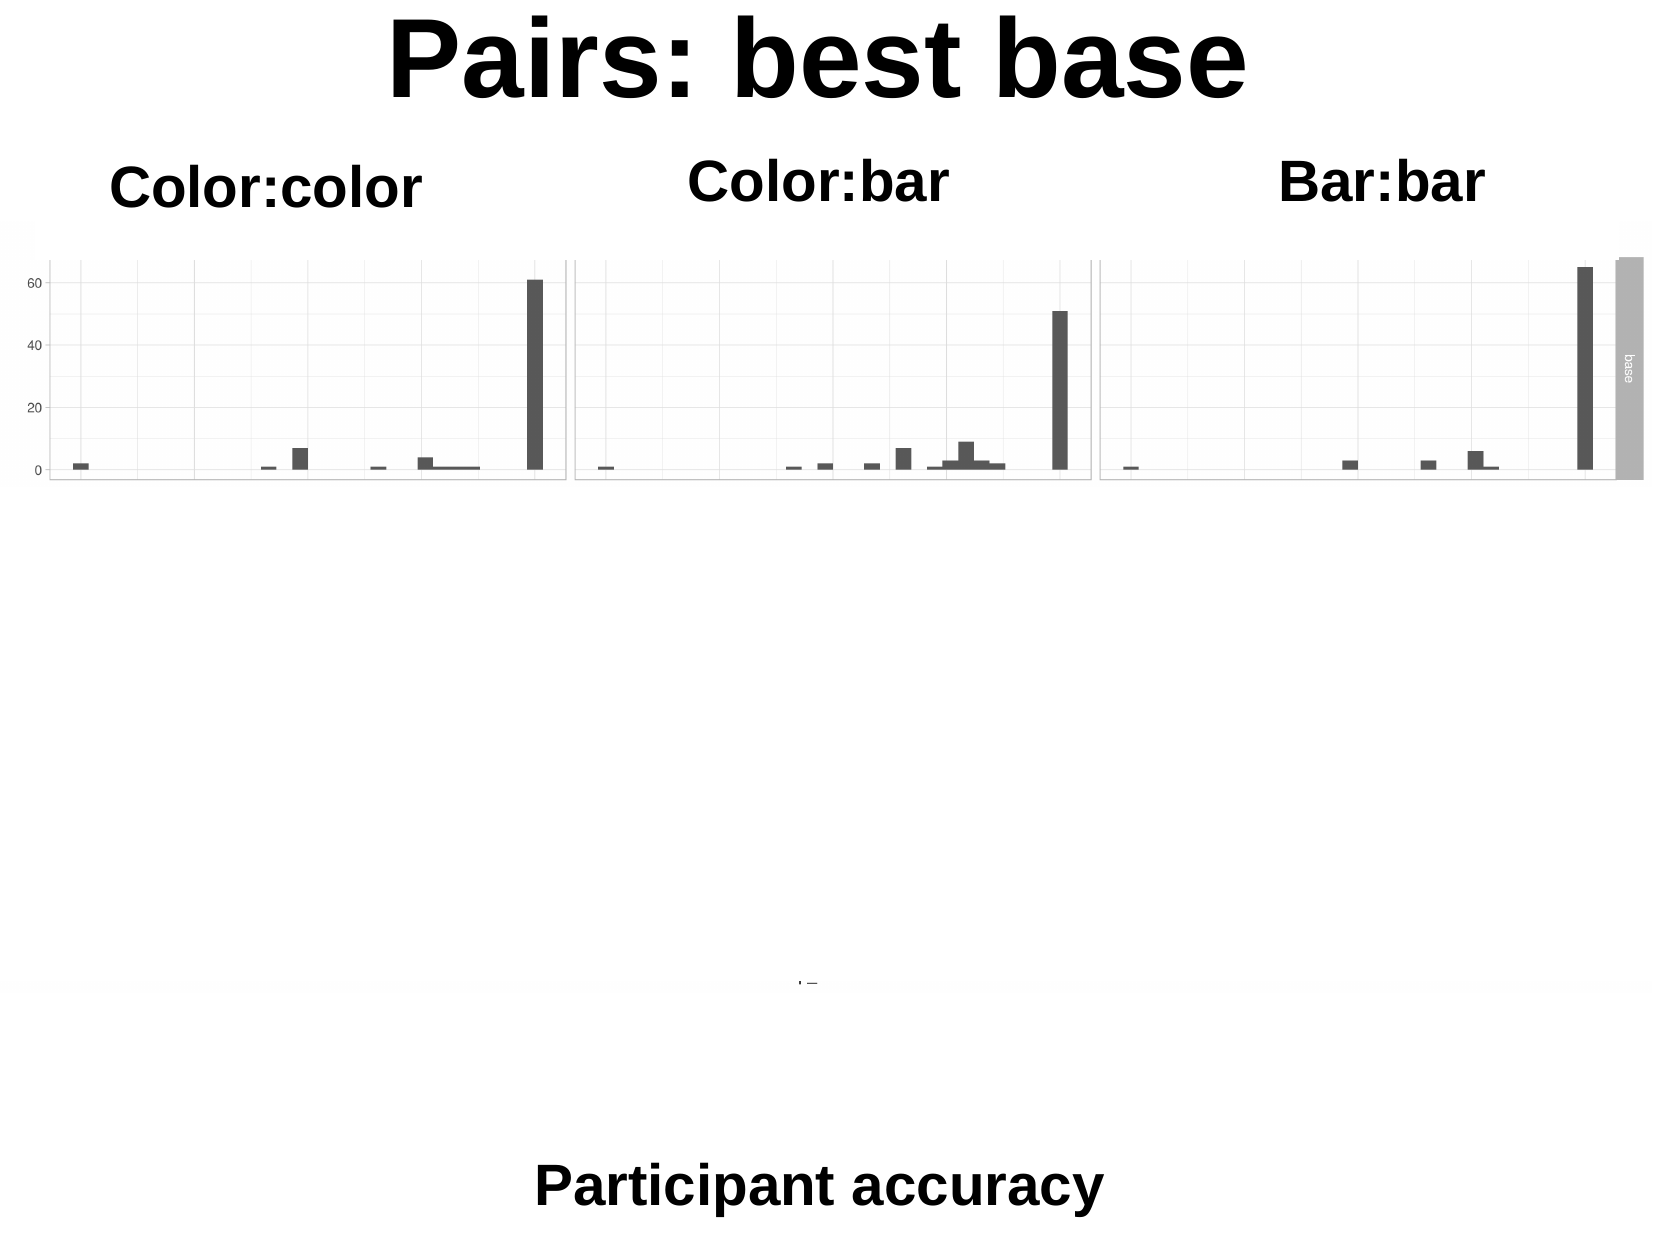

Pairs: best base
Color:bar
Bar:bar
Color:color
Participant accuracy